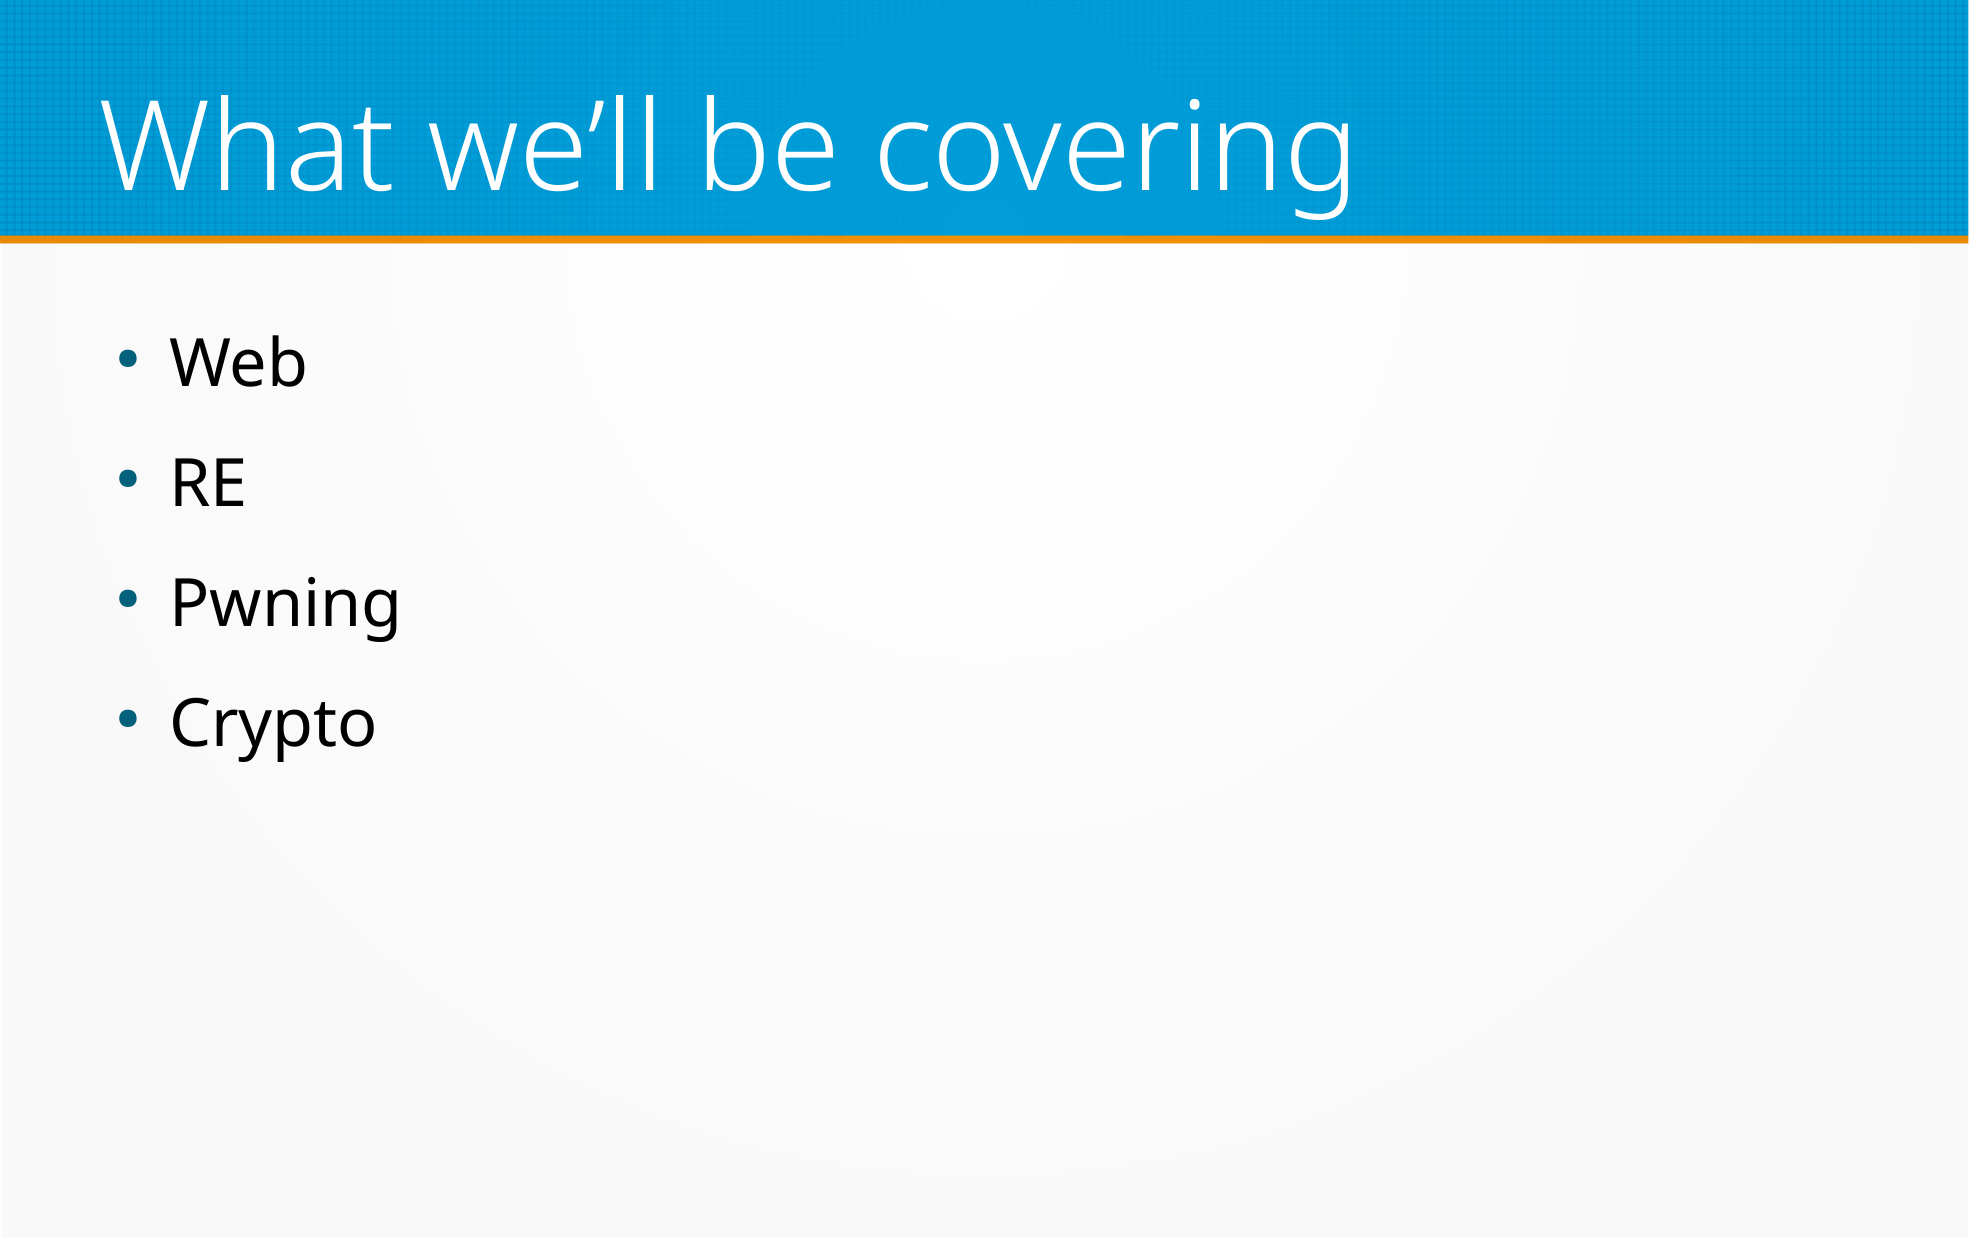

# What we’ll be covering
Web
RE
Pwning
Crypto